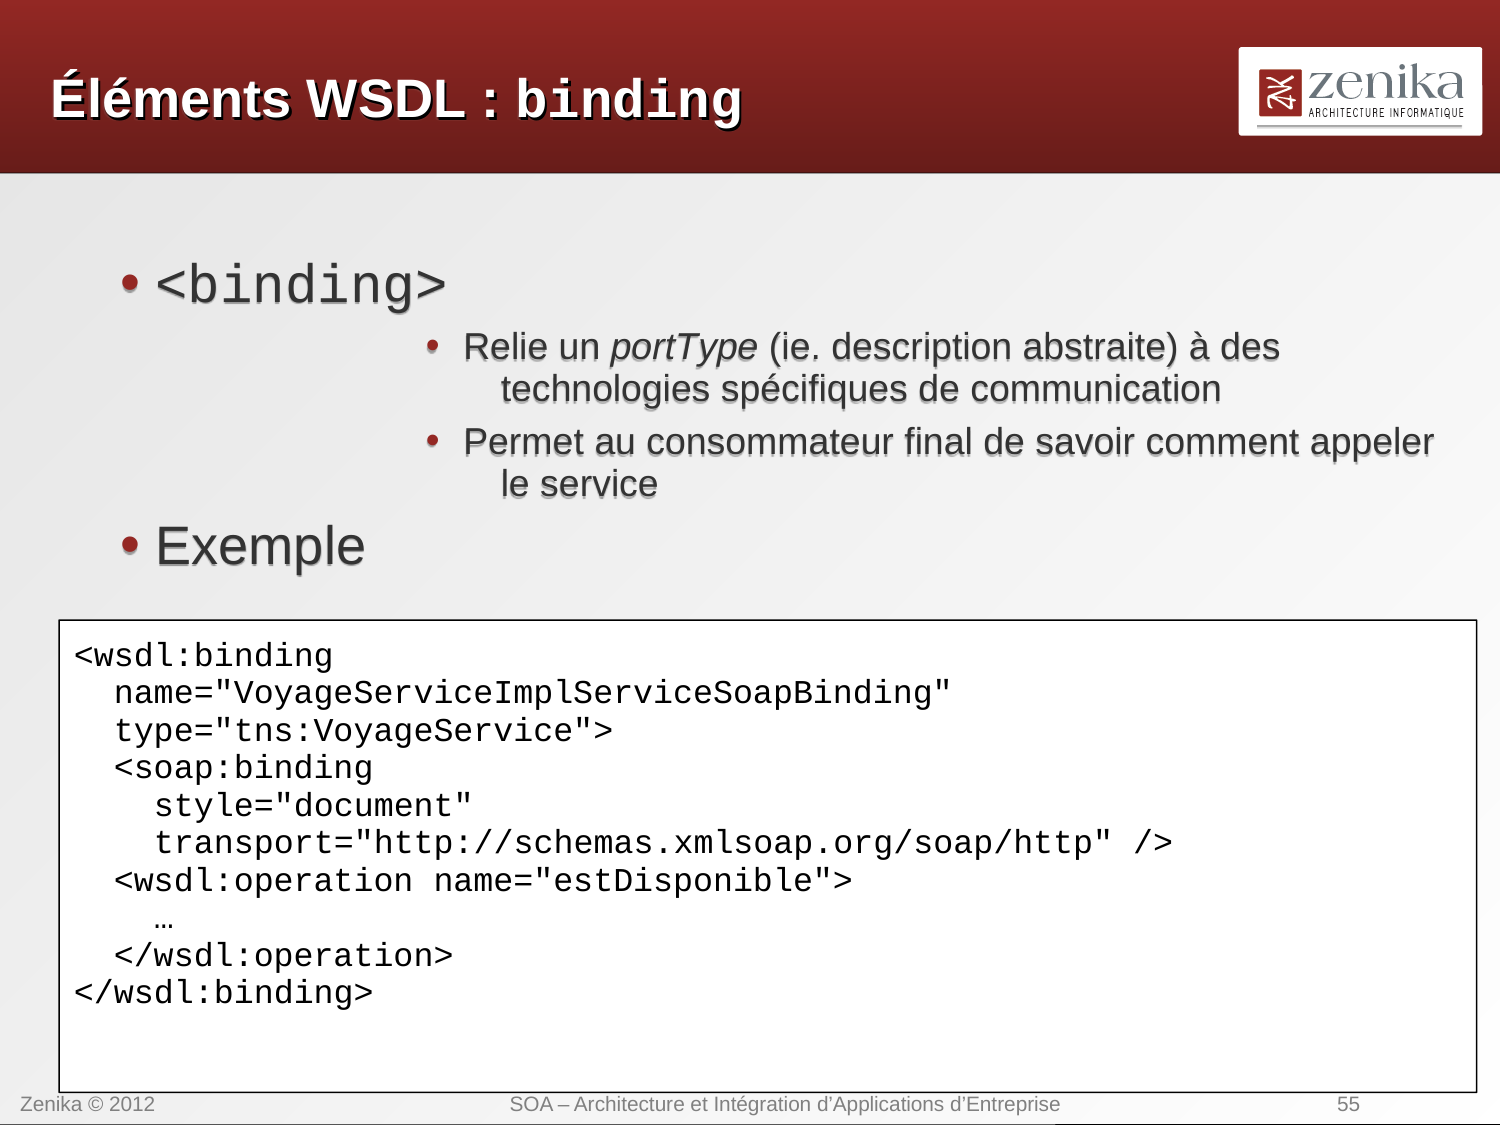

# Éléments WSDL : binding
<binding>
Relie un portType (ie. description abstraite) à des technologies spécifiques de communication
Permet au consommateur final de savoir comment appeler le service
Exemple
<wsdl:binding
 name="VoyageServiceImplServiceSoapBinding"
 type="tns:VoyageService">
 <soap:binding
 style="document"
 transport="http://schemas.xmlsoap.org/soap/http" />
 <wsdl:operation name="estDisponible">
 …
 </wsdl:operation>
</wsdl:binding>